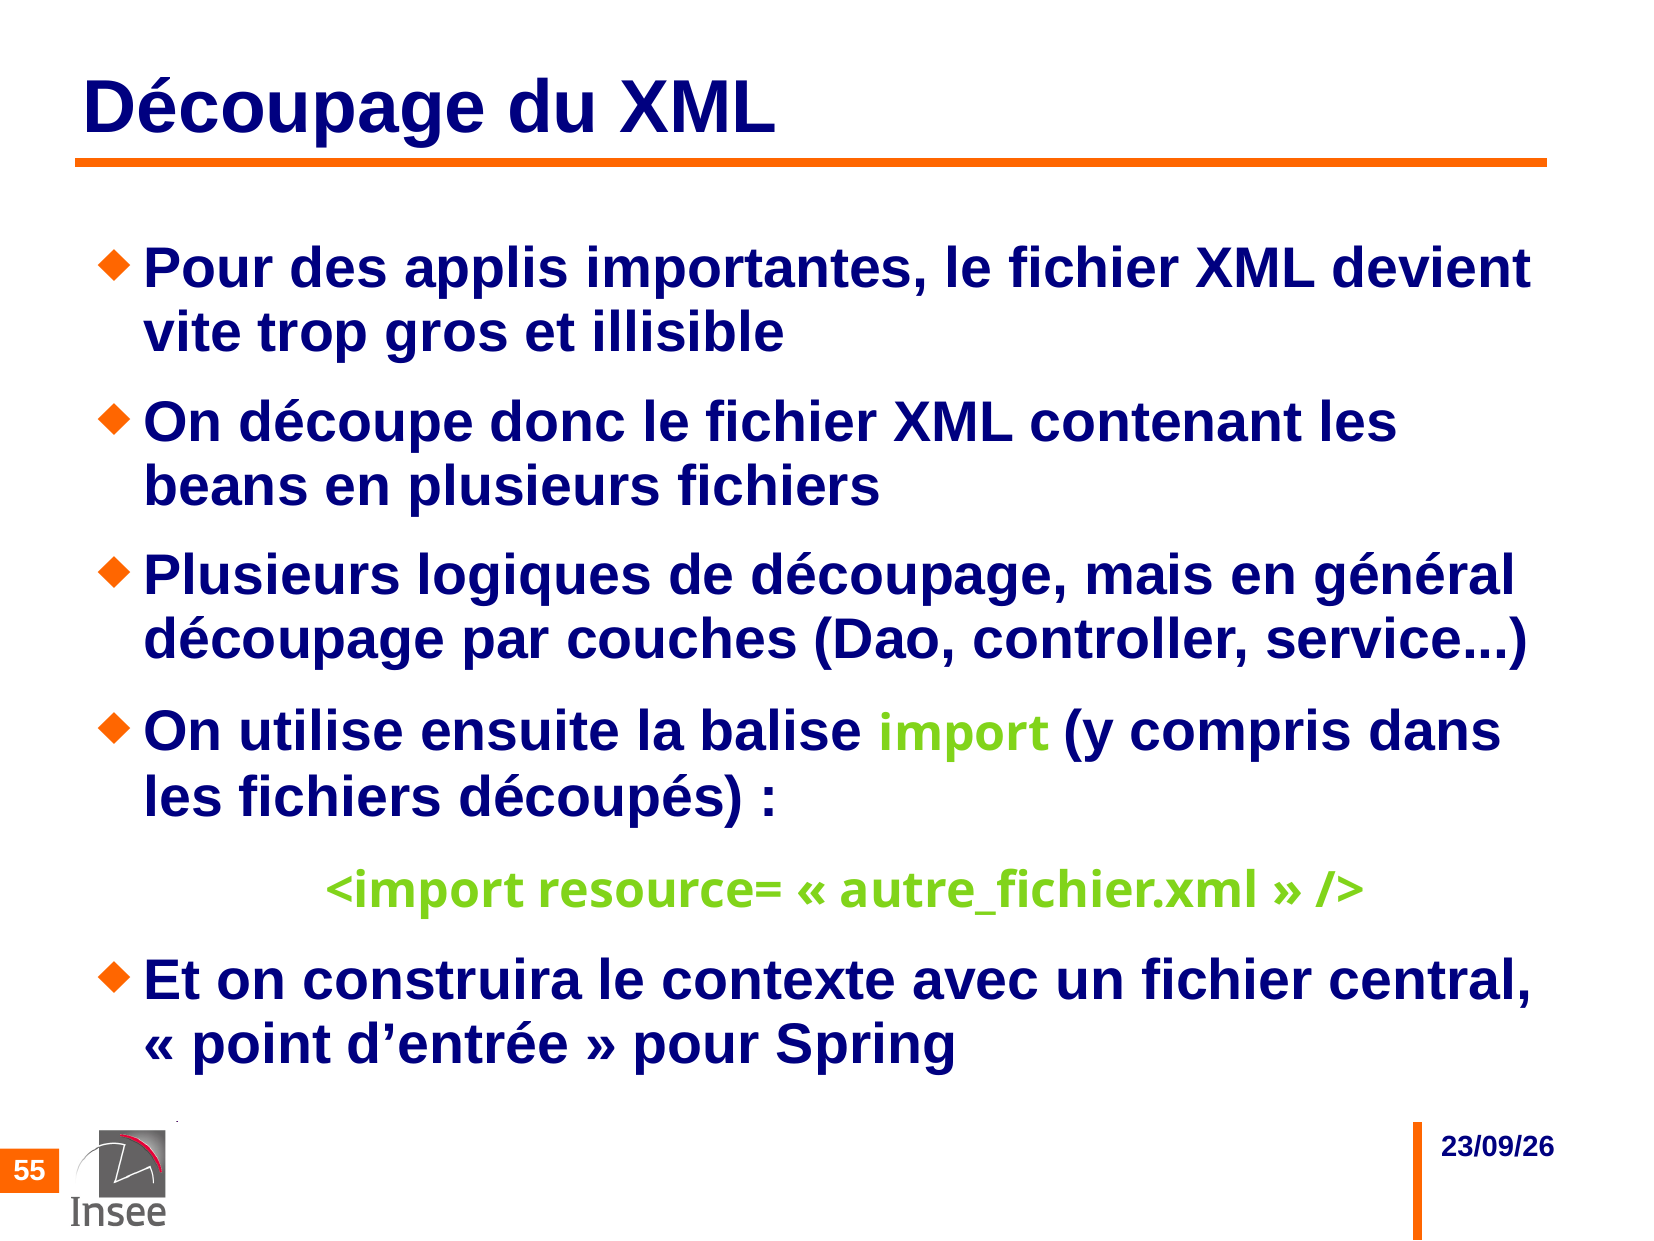

# Découpage du XML
Pour des applis importantes, le fichier XML devient vite trop gros et illisible
On découpe donc le fichier XML contenant les beans en plusieurs fichiers
Plusieurs logiques de découpage, mais en général découpage par couches (Dao, controller, service...)
On utilise ensuite la balise import (y compris dans les fichiers découpés) :
<import resource= « autre_fichier.xml » />
Et on construira le contexte avec un fichier central, « point d’entrée » pour Spring
55